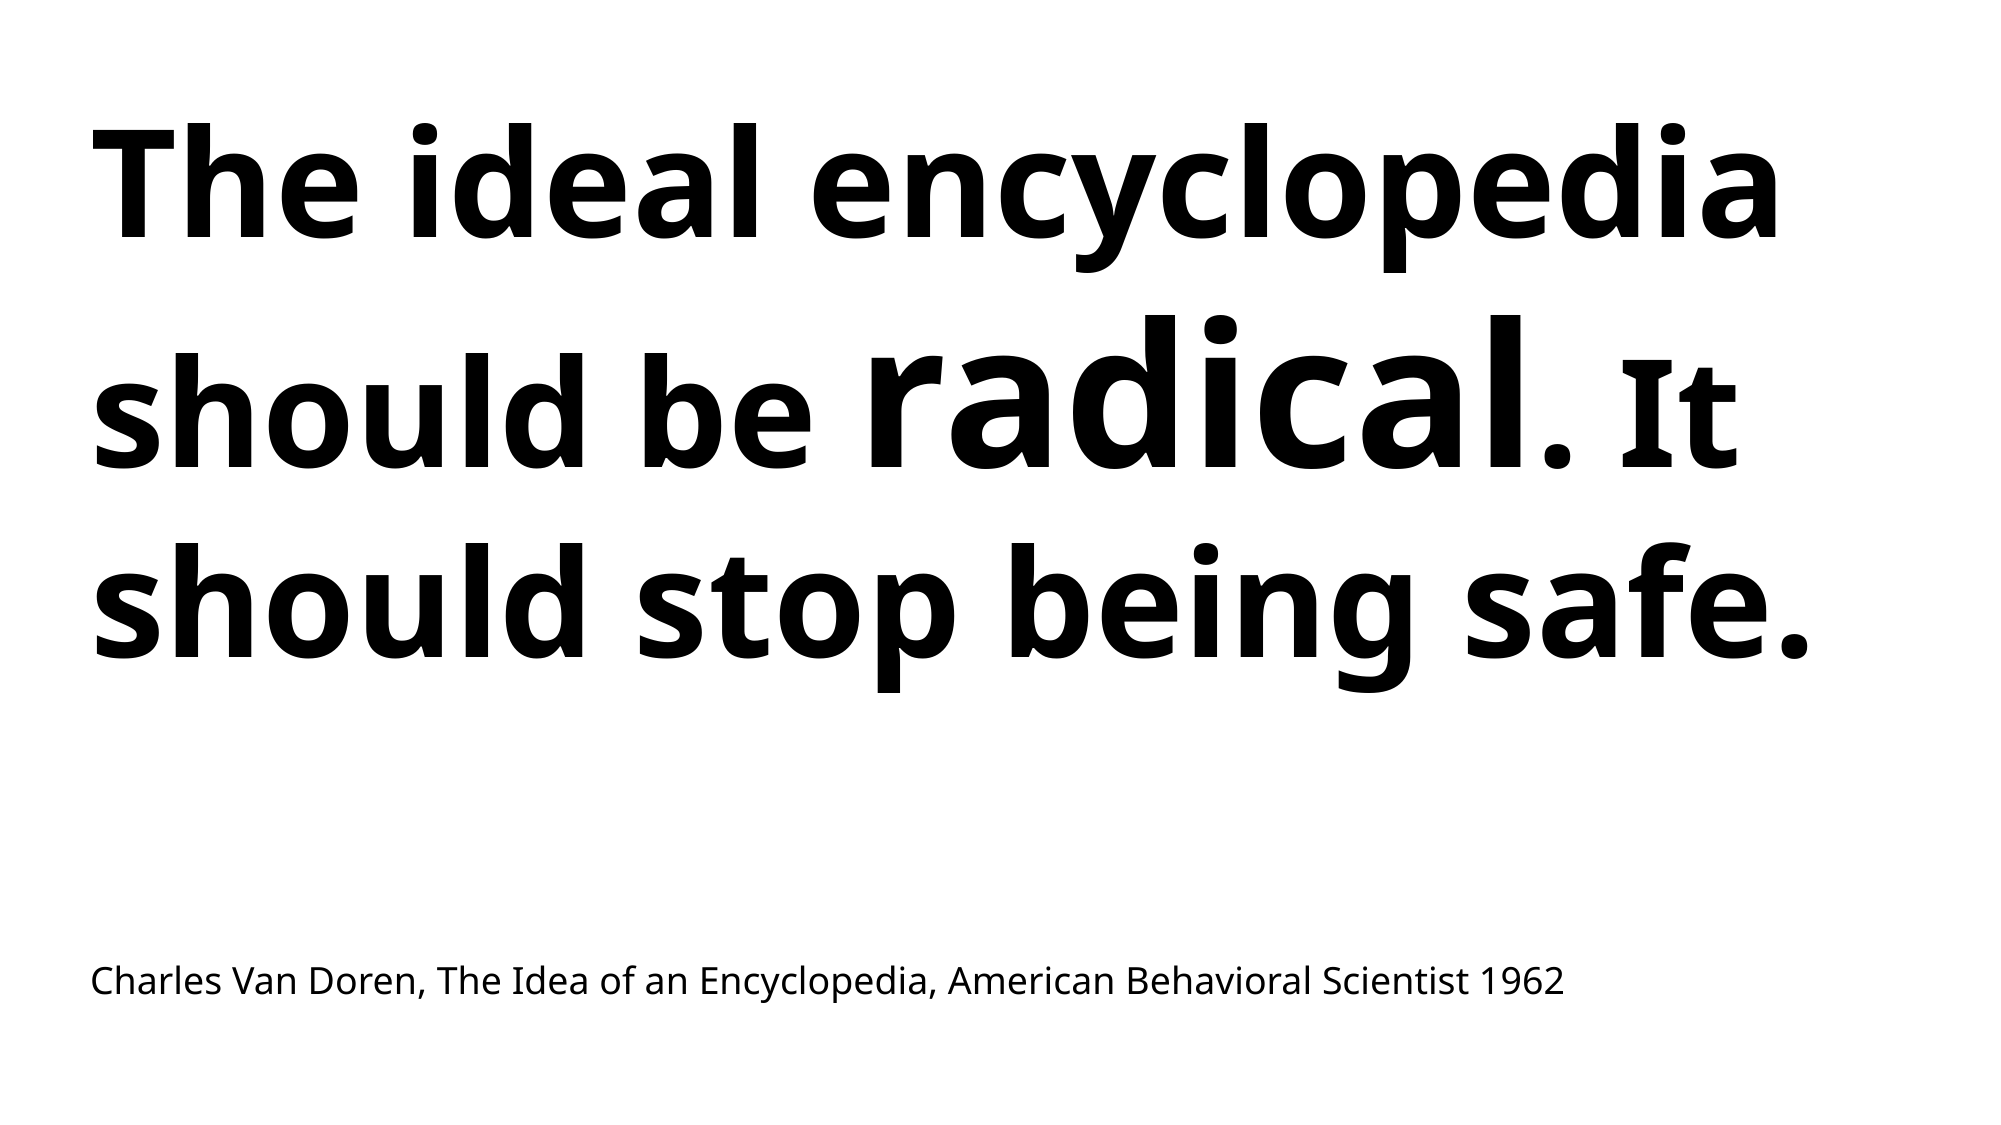

The ideal encyclopedia
should be radical. It
should stop being safe.
Charles Van Doren, The Idea of an Encyclopedia, American Behavioral Scientist 1962
Wikipedia: Past
present and future
Sue Gardner,
Wikimedia Foundation